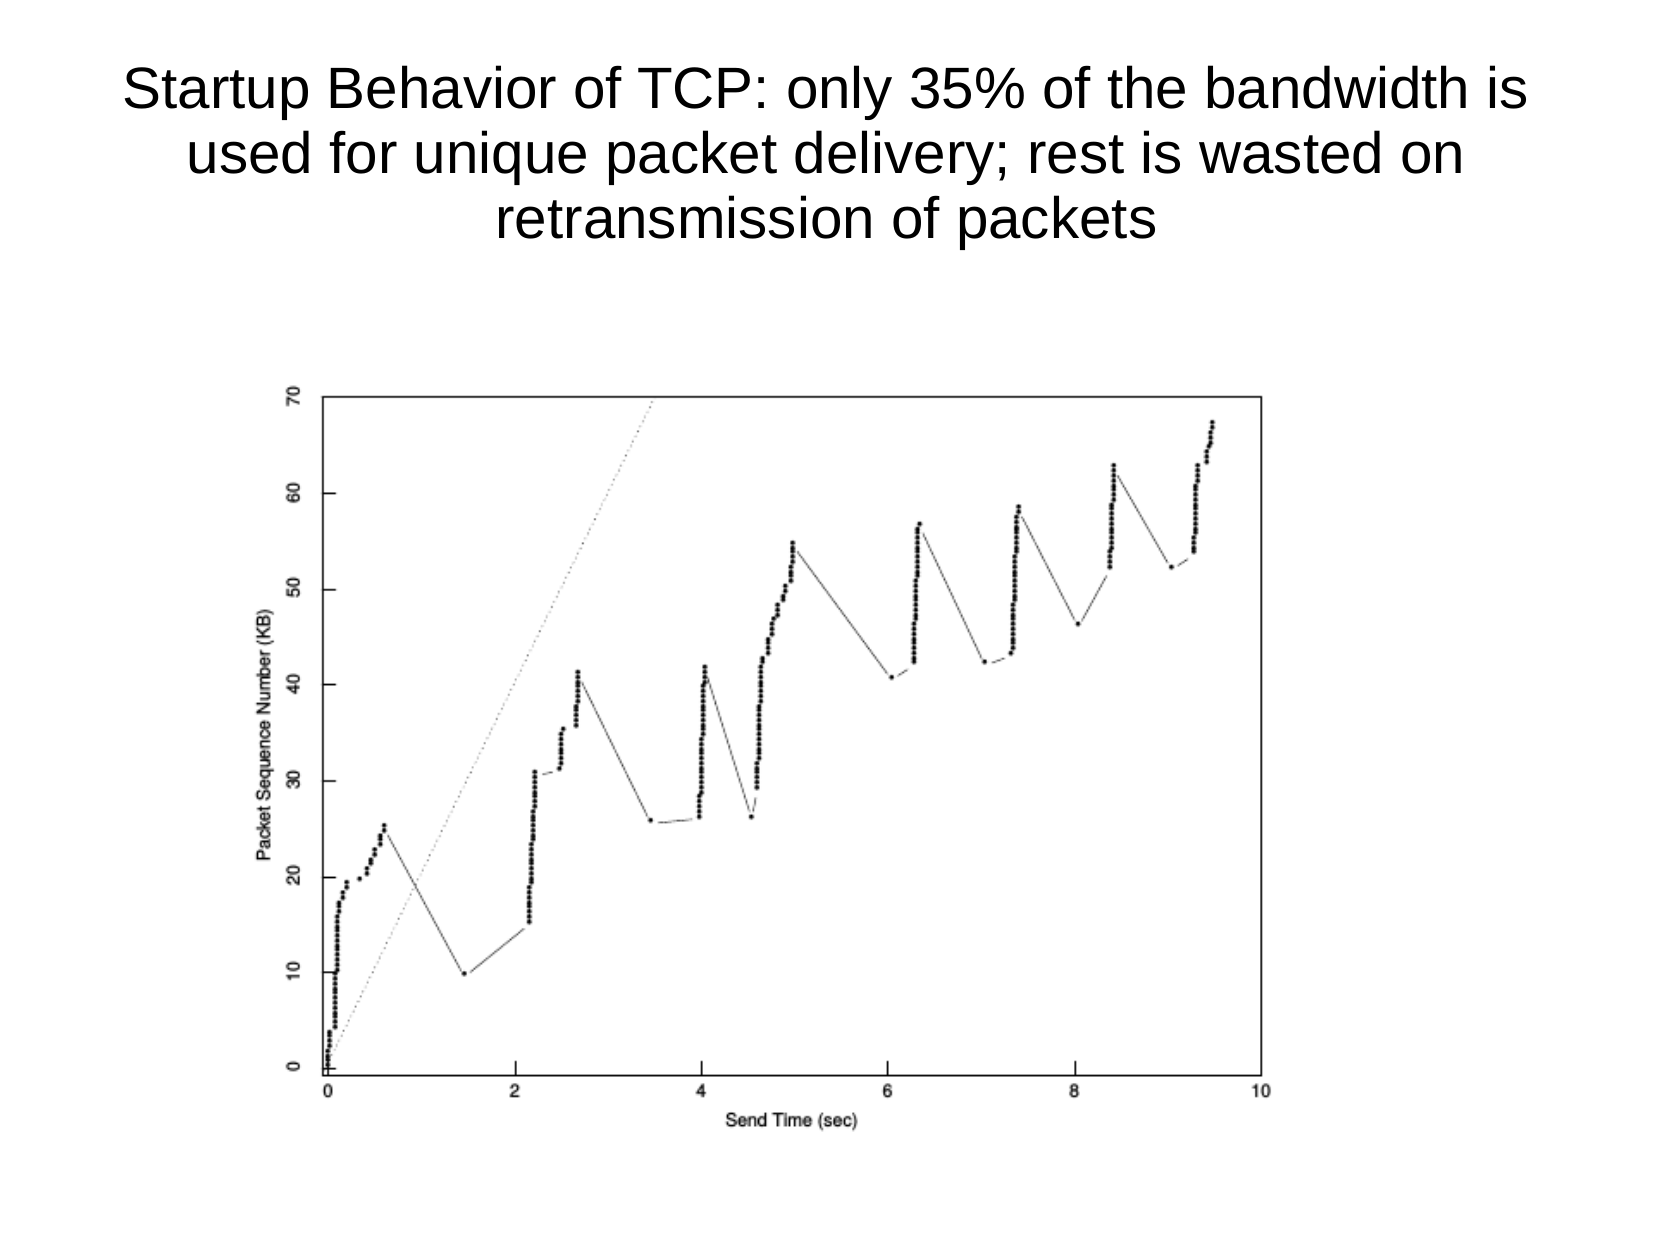

# Startup Behavior of TCP: only 35% of the bandwidth is used for unique packet delivery; rest is wasted on retransmission of packets